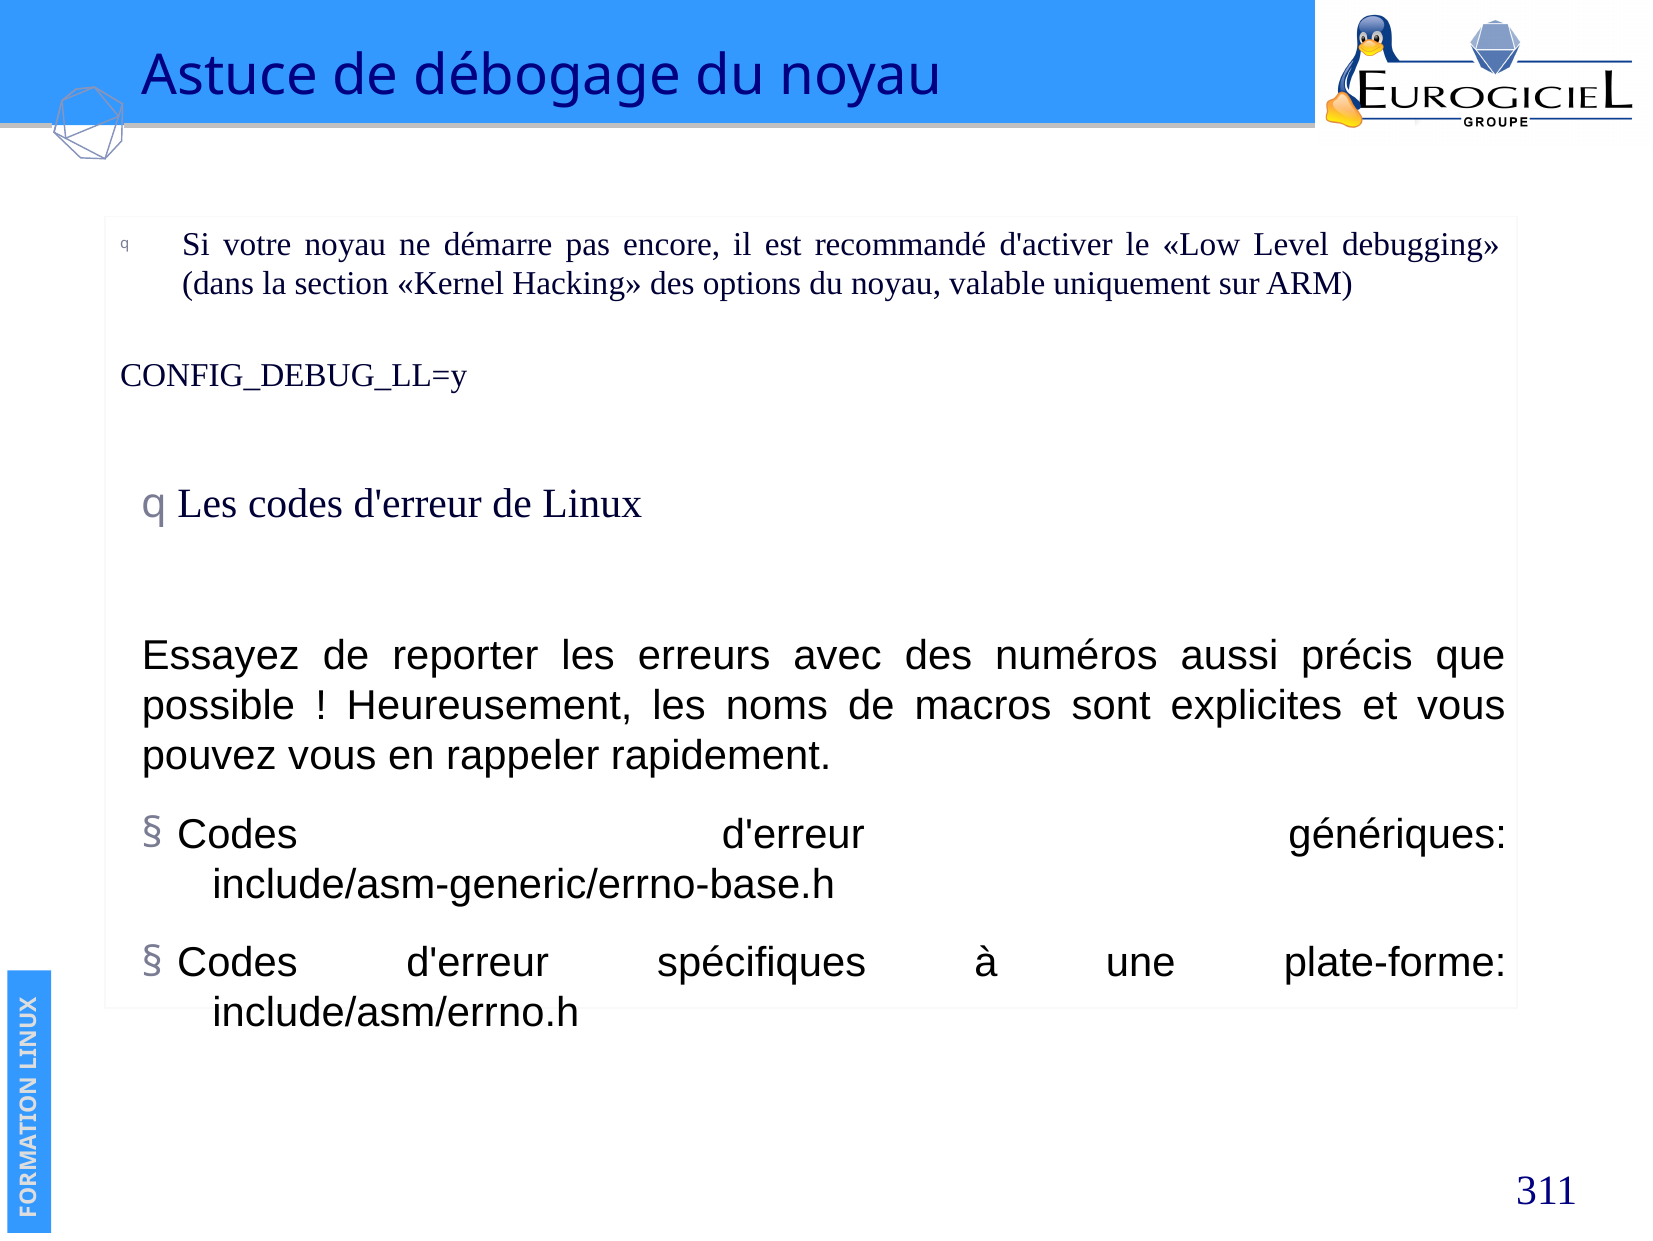

# Astuce de débogage du noyau
Si votre noyau ne démarre pas encore, il est recommandé d'activer le «Low Level debugging» (dans la section «Kernel Hacking» des options du noyau, valable uniquement sur ARM)
CONFIG_DEBUG_LL=y
 Les codes d'erreur de Linux
Essayez de reporter les erreurs avec des numéros aussi précis que possible ! Heureusement, les noms de macros sont explicites et vous pouvez vous en rappeler rapidement.
Codes d'erreur génériques:
include/asm-generic/errno-base.h
Codes d'erreur spécifiques à une plate-forme:
include/asm/errno.h